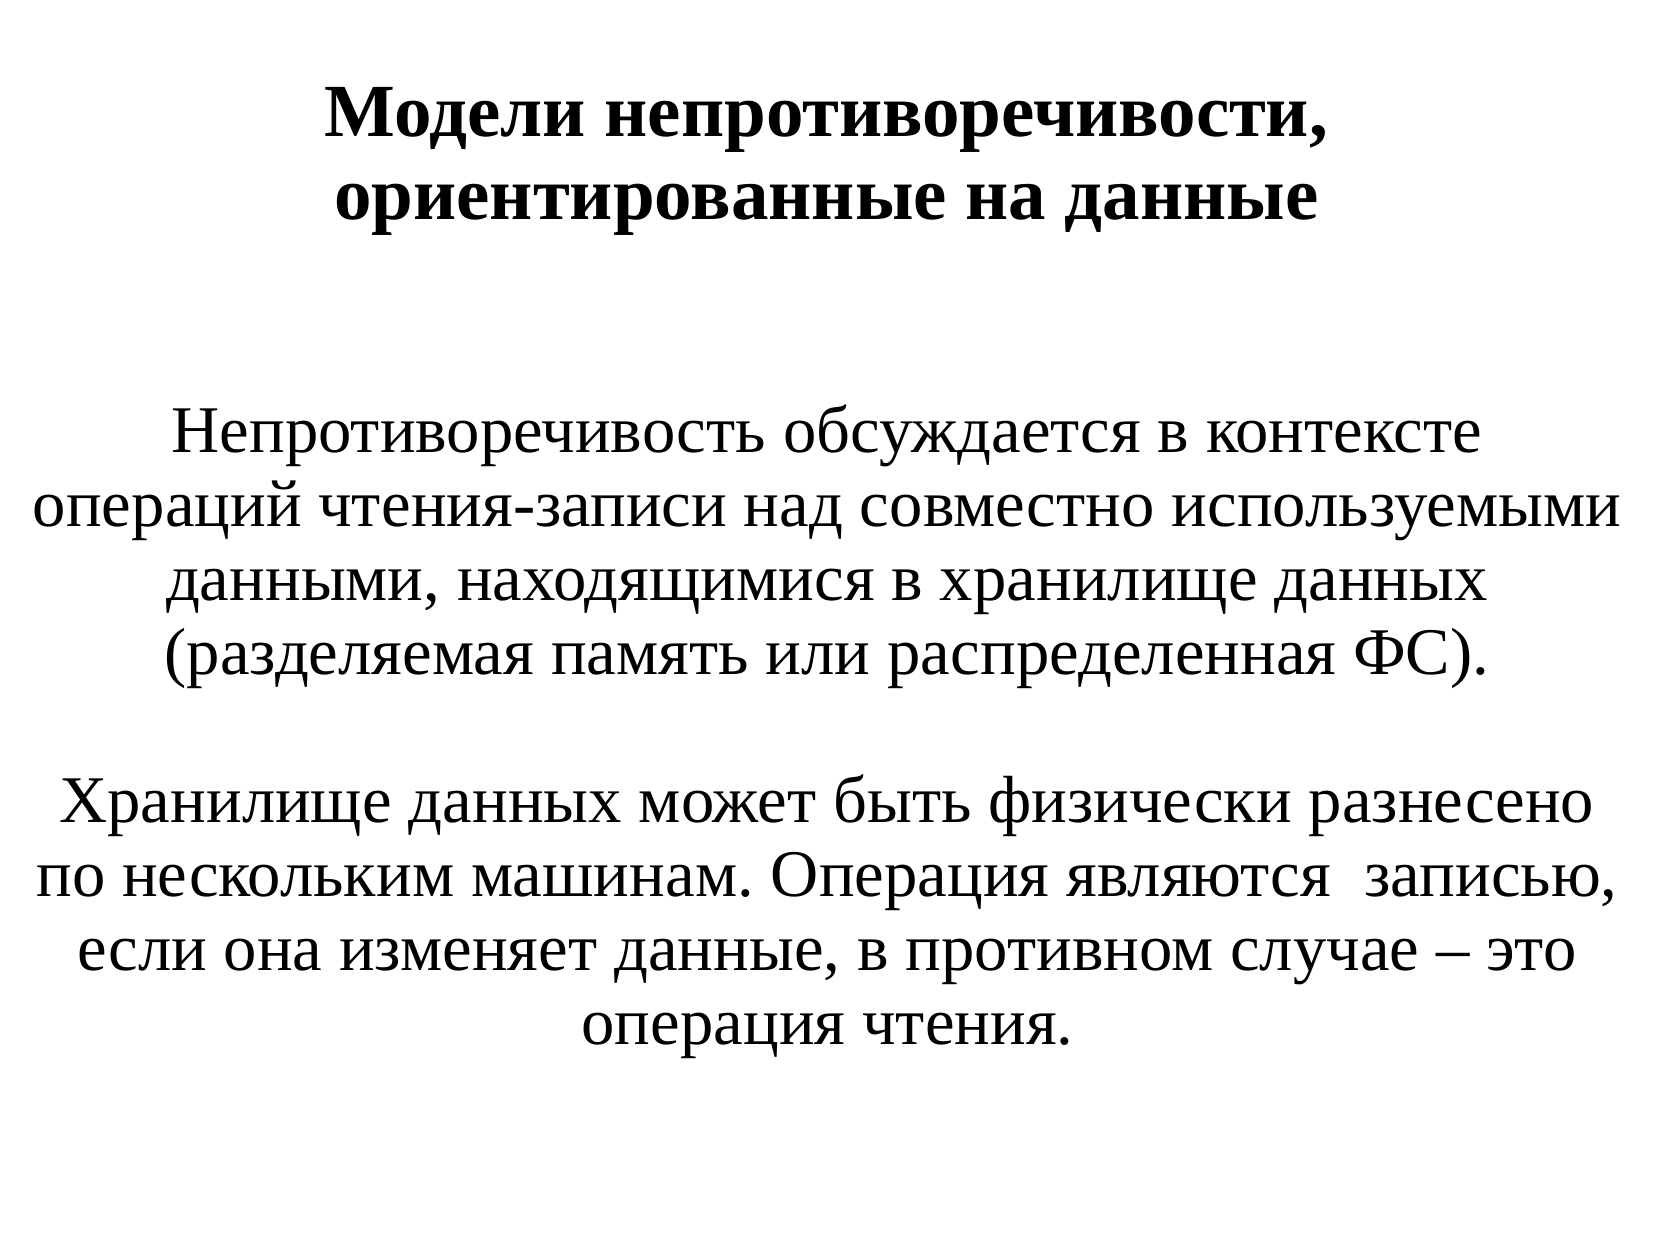

# Модели непротиворечивости, ориентированные на данные
Непротиворечивость обсуждается в контексте операций чтения-записи над совместно используемыми данными, находящимися в хранилище данных (разделяемая память или распределенная ФС).
Хранилище данных может быть физически разнесено по нескольким машинам. Операция являются записью, если она изменяет данные, в противном случае – это операция чтения.